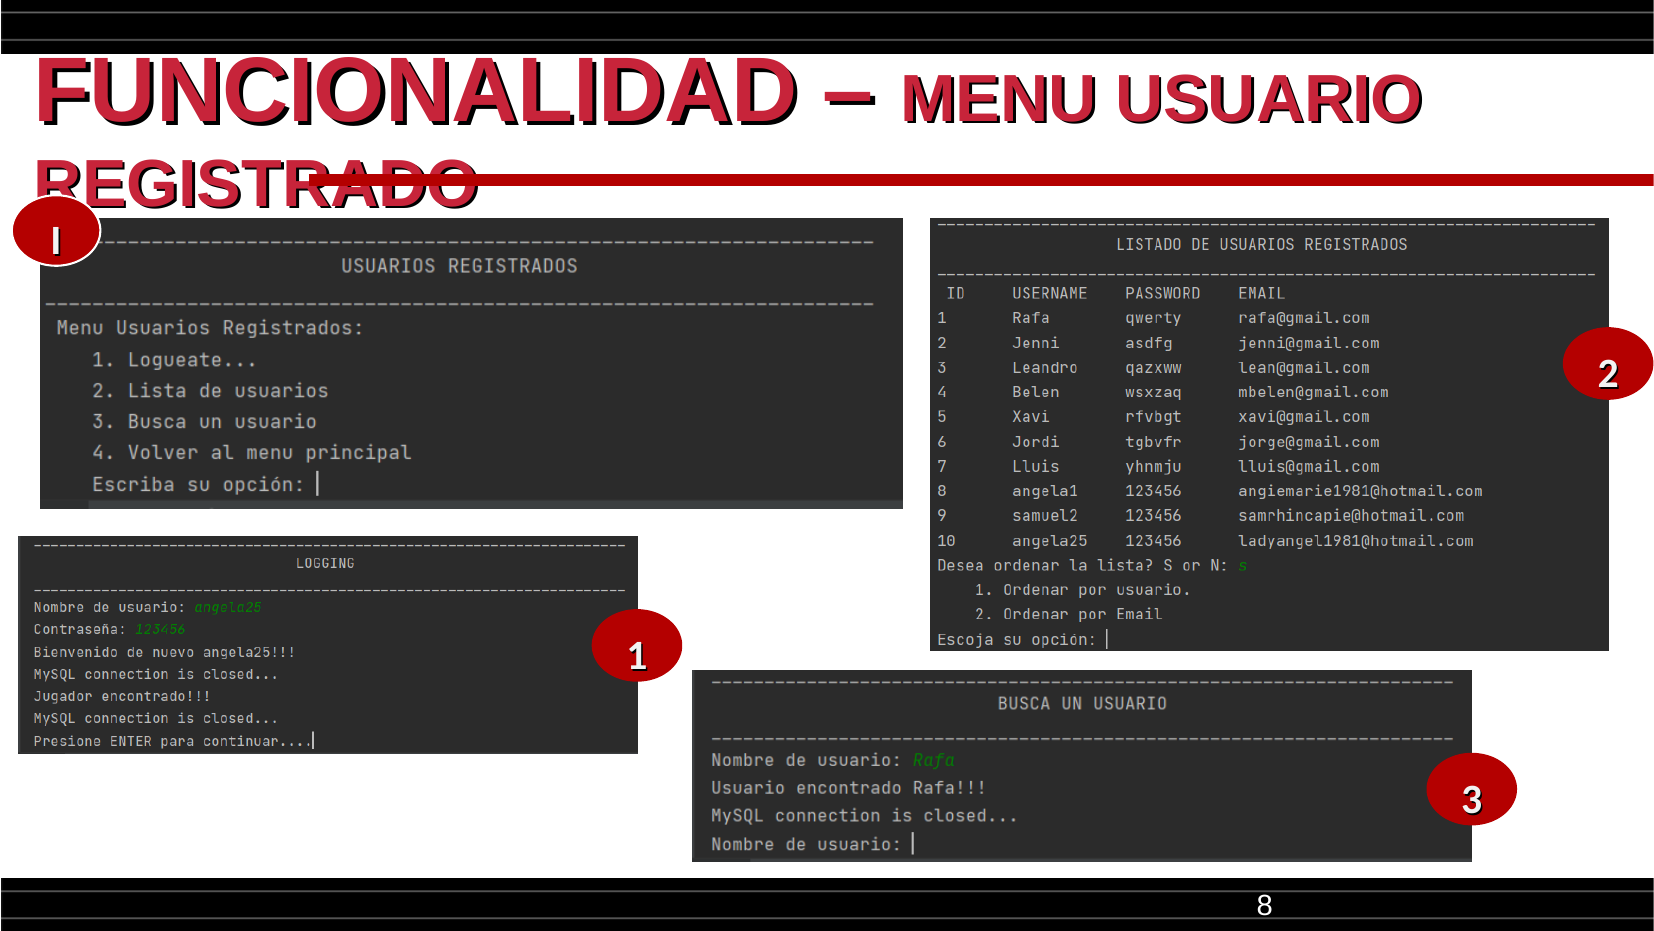

Funcionalidad – Menu Usuario Registrado
I
2
1
3